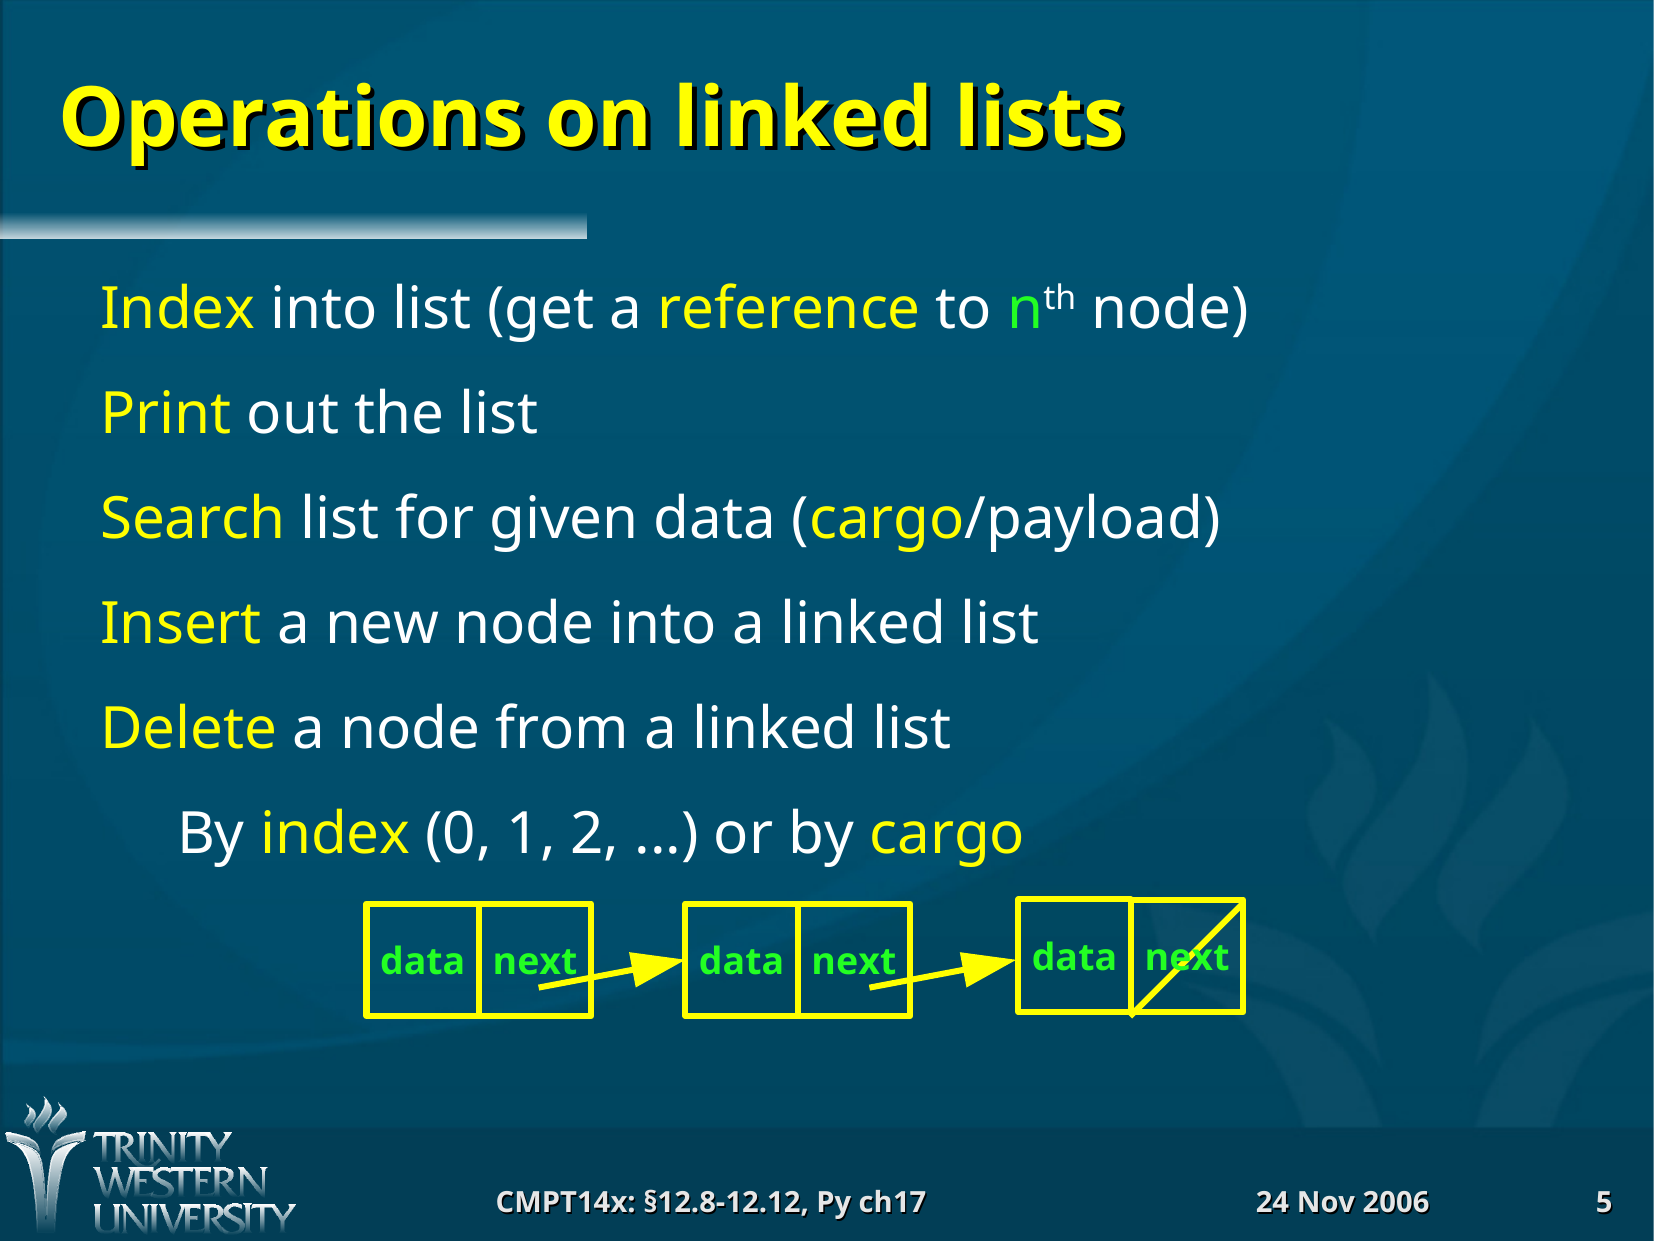

# Operations on linked lists
Index into list (get a reference to nth node)
Print out the list
Search list for given data (cargo/payload)
Insert a new node into a linked list
Delete a node from a linked list
By index (0, 1, 2, ...) or by cargo
data
next
data
data
next
next
CMPT14x: §12.8-12.12, Py ch17
24 Nov 2006
5